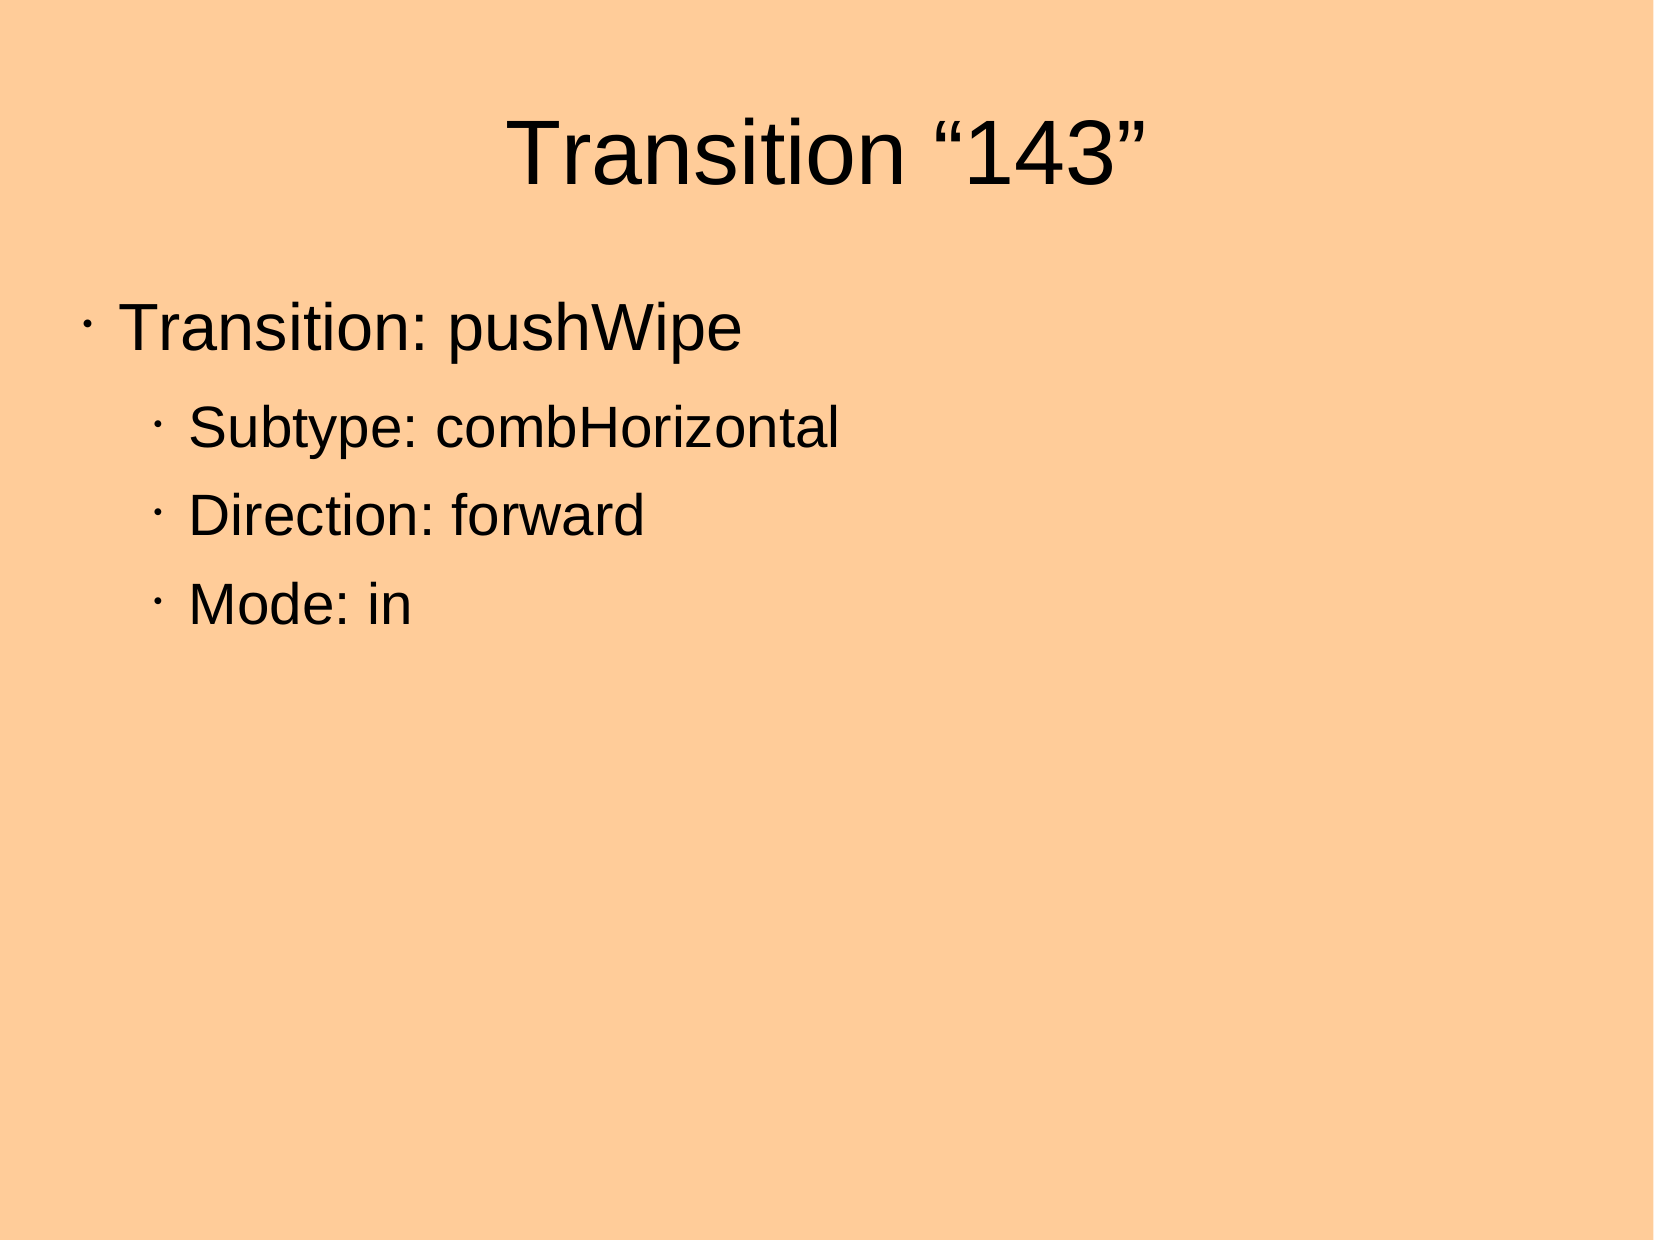

# Transition “143”
Transition: pushWipe
Subtype: combHorizontal
Direction: forward
Mode: in